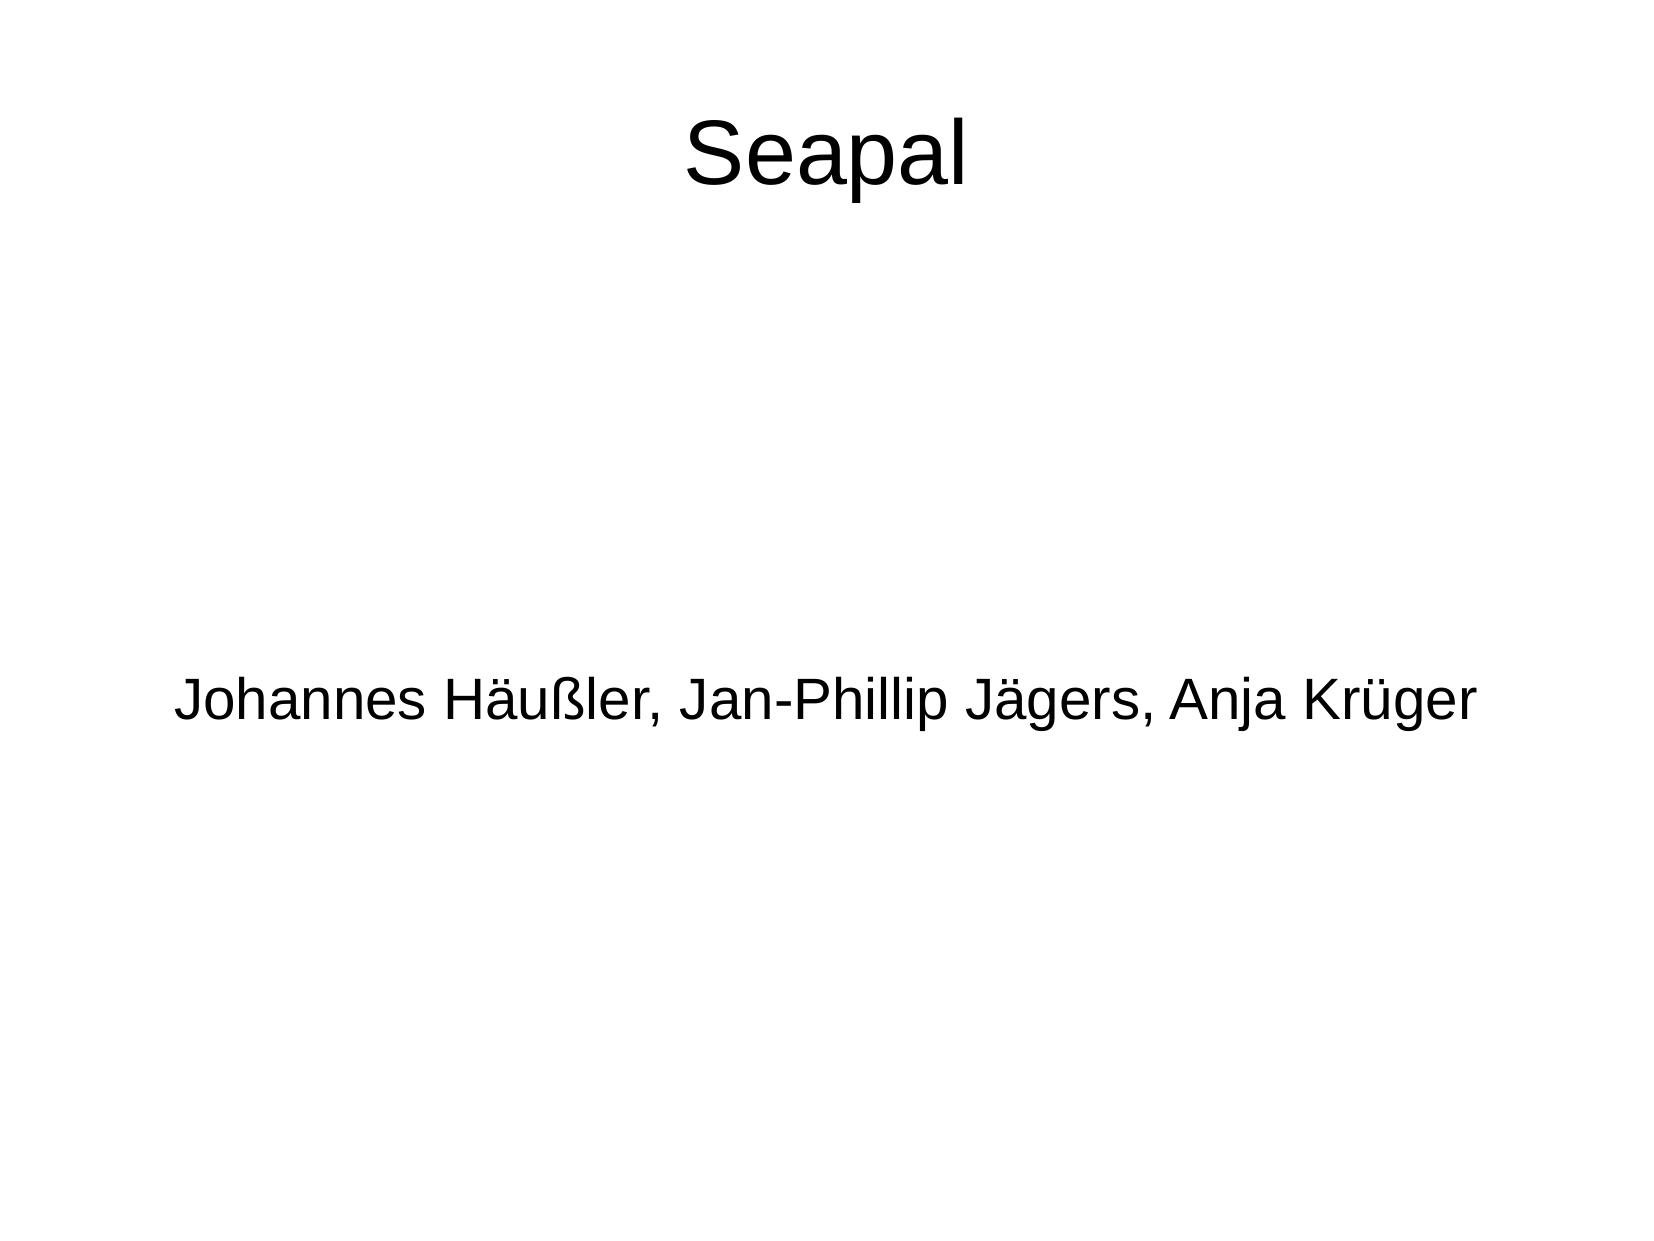

# Seapal
Johannes Häußler, Jan-Phillip Jägers, Anja Krüger